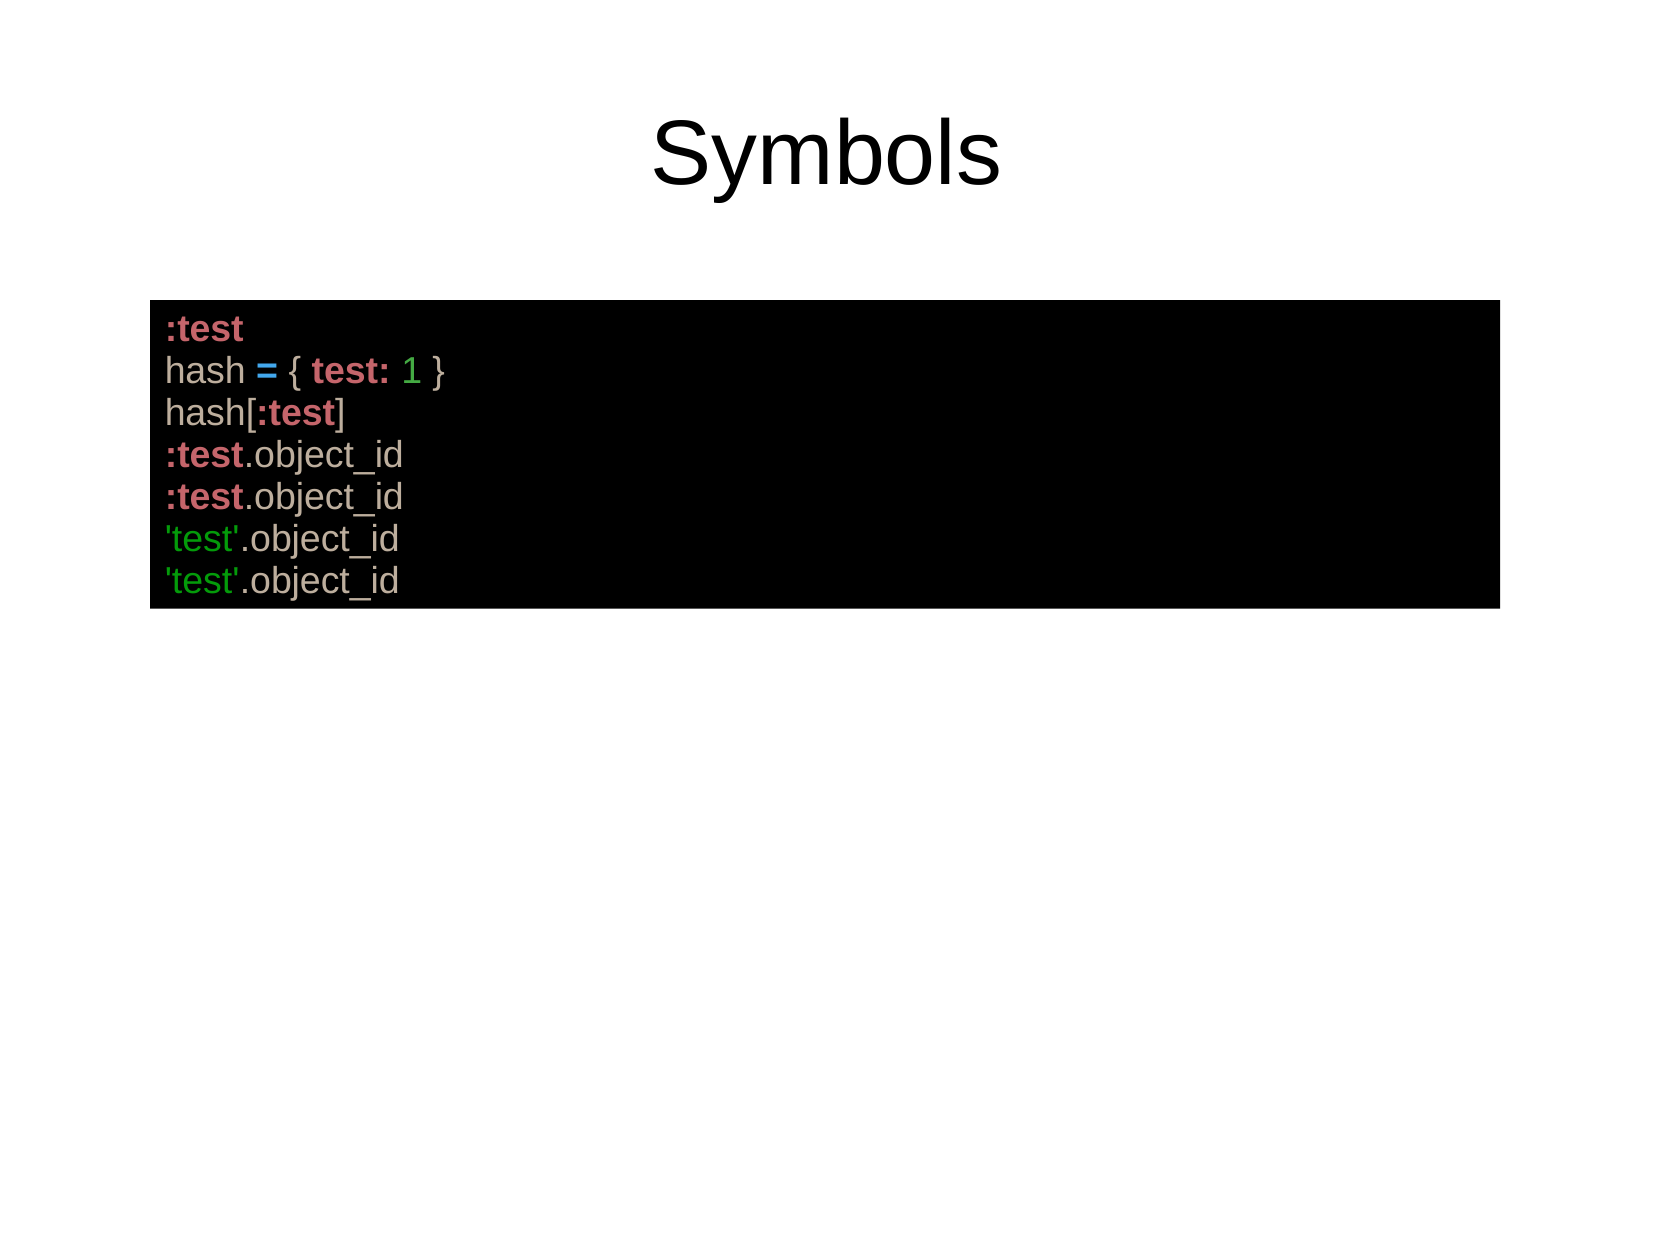

# Symbols
:test
hash = { test: 1 }
hash[:test]
:test.object_id
:test.object_id
'test'.object_id
'test'.object_id